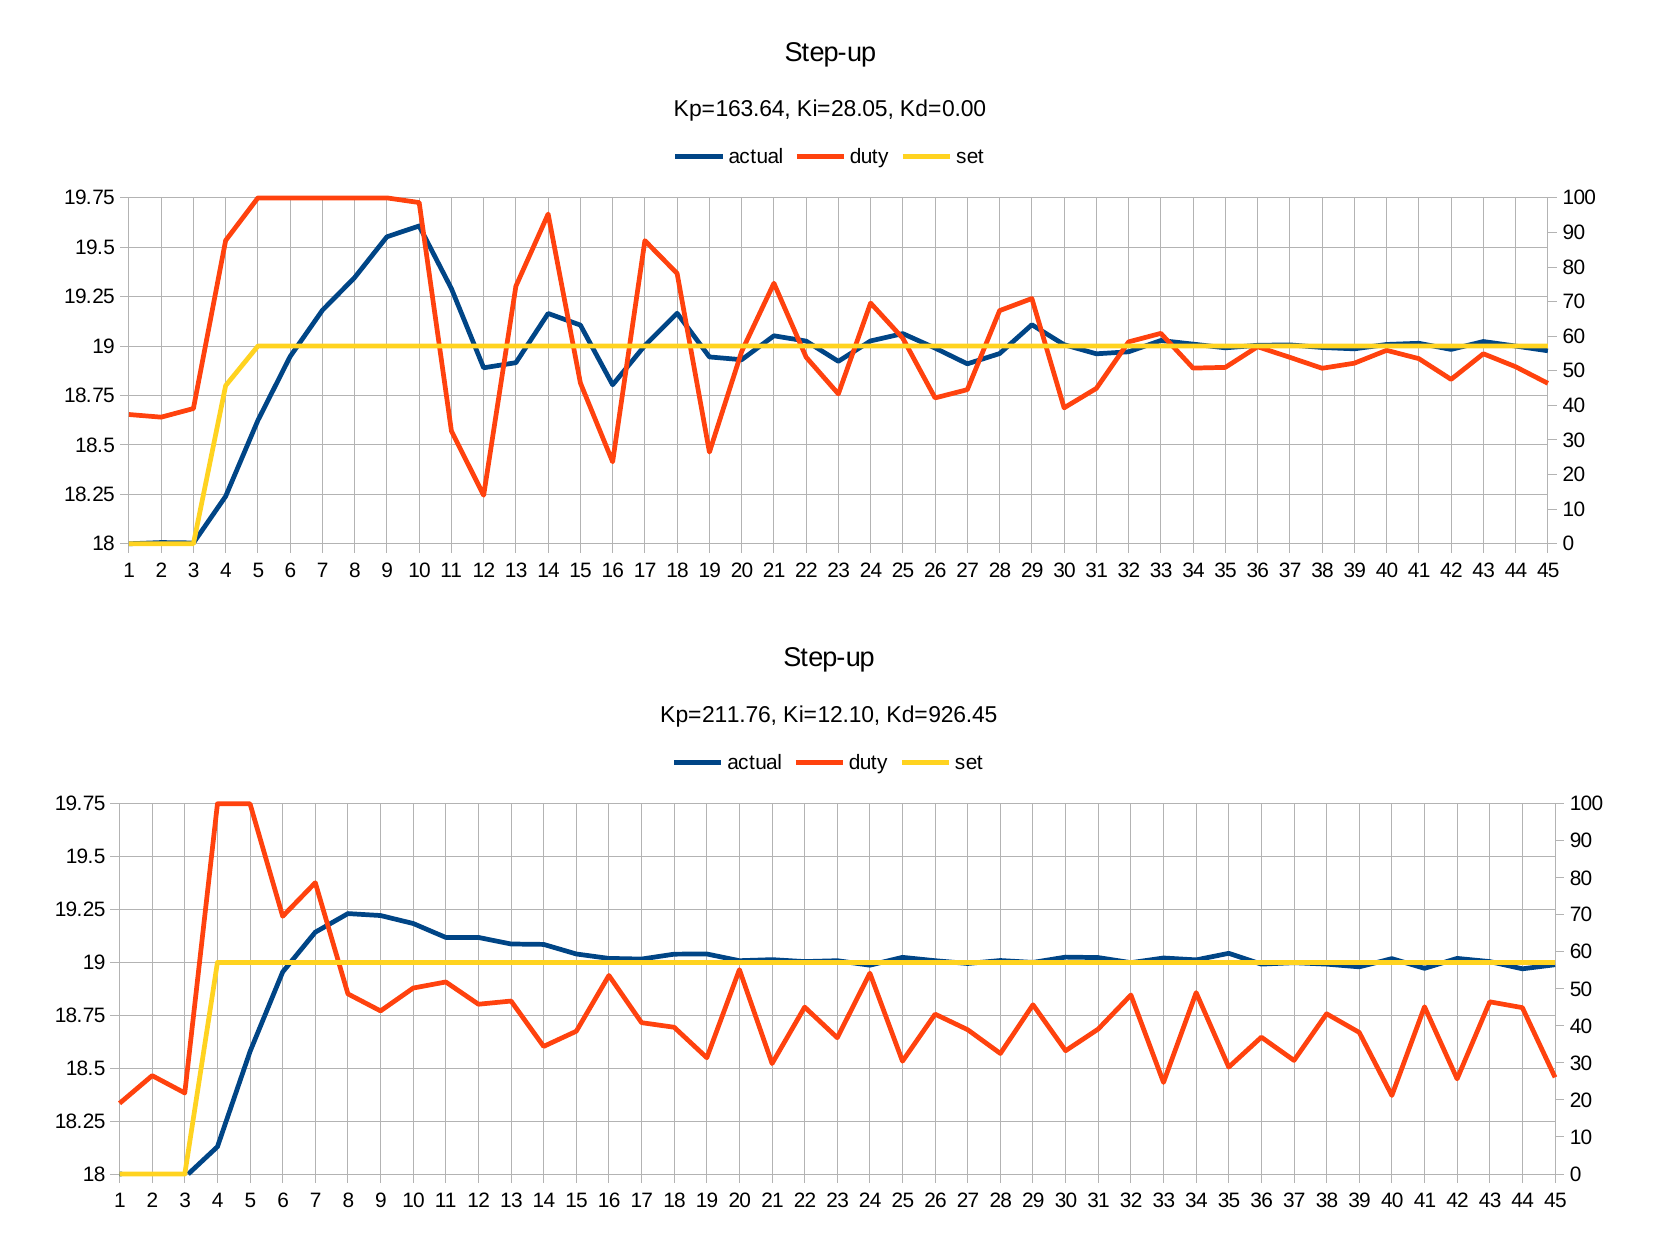

### Chart: Step-up
Kp=163.64, Ki=28.05, Kd=0.00
| Category | actual | set | duty |
|---|---|---|---|
| 1 | 18.0 | 18.0 | 37.36 |
| 2 | 18.006 | 18.0 | 36.59 |
| 3 | 18.004 | 18.0 | 39.09 |
| 4 | 18.24 | 18.8 | 87.69 |
| 5 | 18.624 | 19.0 | 100.0 |
| 6 | 18.947 | 19.0 | 100.0 |
| 7 | 19.181 | 19.0 | 100.0 |
| 8 | 19.347 | 19.0 | 100.0 |
| 9 | 19.553 | 19.0 | 100.0 |
| 10 | 19.608 | 19.0 | 98.65 |
| 11 | 19.291 | 19.0 | 32.61 |
| 12 | 18.89 | 19.0 | 14.01 |
| 13 | 18.916 | 19.0 | 74.48 |
| 14 | 19.165 | 19.0 | 95.33 |
| 15 | 19.106 | 19.0 | 46.47 |
| 16 | 18.804 | 19.0 | 23.67 |
| 17 | 19.003 | 19.0 | 87.64 |
| 18 | 19.166 | 19.0 | 78.16 |
| 19 | 18.945 | 19.0 | 26.48 |
| 20 | 18.931 | 19.0 | 55.57 |
| 21 | 19.052 | 19.0 | 75.32 |
| 22 | 19.025 | 19.0 | 53.92 |
| 23 | 18.923 | 19.0 | 43.31 |
| 24 | 19.026 | 19.0 | 69.58 |
| 25 | 19.063 | 19.0 | 59.39 |
| 26 | 18.99 | 19.0 | 42.16 |
| 27 | 18.91 | 19.0 | 44.54 |
| 28 | 18.962 | 19.0 | 67.38 |
| 29 | 19.108 | 19.0 | 70.9 |
| 30 | 19.007 | 19.0 | 39.28 |
| 31 | 18.961 | 19.0 | 44.91 |
| 32 | 18.971 | 19.0 | 58.35 |
| 33 | 19.028 | 19.0 | 60.81 |
| 34 | 19.01 | 19.0 | 50.78 |
| 35 | 18.991 | 19.0 | 50.98 |
| 36 | 19.004 | 19.0 | 56.96 |
| 37 | 19.006 | 19.0 | 53.89 |
| 38 | 18.993 | 19.0 | 50.72 |
| 39 | 18.986 | 19.0 | 52.19 |
| 40 | 19.008 | 19.0 | 55.91 |
| 41 | 19.014 | 19.0 | 53.5 |
| 42 | 18.983 | 19.0 | 47.51 |
| 43 | 19.023 | 19.0 | 54.92 |
| 44 | 19.0 | 19.0 | 51.17 |
| 45 | 18.976 | 19.0 | 46.38 |
### Chart: Step-up
Kp=211.76, Ki=12.10, Kd=926.45
| Category | actual | set | duty |
|---|---|---|---|
| 1 | 18.001 | 18.0 | 19.09 |
| 2 | 17.987 | 18.0 | 26.58 |
| 3 | 17.985 | 18.0 | 21.9 |
| 4 | 18.129 | 19.0 | 100.0 |
| 5 | 18.579 | 19.0 | 100.0 |
| 6 | 18.955 | 19.0 | 69.62 |
| 7 | 19.143 | 19.0 | 78.69 |
| 8 | 19.231 | 19.0 | 48.64 |
| 9 | 19.222 | 19.0 | 44.05 |
| 10 | 19.184 | 19.0 | 50.22 |
| 11 | 19.118 | 19.0 | 51.87 |
| 12 | 19.118 | 19.0 | 45.86 |
| 13 | 19.087 | 19.0 | 46.72 |
| 14 | 19.085 | 19.0 | 34.47 |
| 15 | 19.04 | 19.0 | 38.56 |
| 16 | 19.019 | 19.0 | 53.62 |
| 17 | 19.016 | 19.0 | 40.88 |
| 18 | 19.039 | 19.0 | 39.64 |
| 19 | 19.04 | 19.0 | 31.4 |
| 20 | 19.008 | 19.0 | 55.2 |
| 21 | 19.013 | 19.0 | 29.84 |
| 22 | 19.004 | 19.0 | 45.08 |
| 23 | 19.008 | 19.0 | 36.82 |
| 24 | 18.987 | 19.0 | 54.24 |
| 25 | 19.024 | 19.0 | 30.46 |
| 26 | 19.008 | 19.0 | 43.17 |
| 27 | 18.995 | 19.0 | 38.97 |
| 28 | 19.009 | 19.0 | 32.56 |
| 29 | 19.0 | 19.0 | 45.71 |
| 30 | 19.025 | 19.0 | 33.31 |
| 31 | 19.023 | 19.0 | 39.15 |
| 32 | 18.999 | 19.0 | 48.34 |
| 33 | 19.021 | 19.0 | 24.74 |
| 34 | 19.012 | 19.0 | 49.0 |
| 35 | 19.043 | 19.0 | 28.87 |
| 36 | 18.992 | 19.0 | 36.96 |
| 37 | 18.999 | 19.0 | 30.69 |
| 38 | 18.992 | 19.0 | 43.27 |
| 39 | 18.979 | 19.0 | 38.23 |
| 40 | 19.018 | 19.0 | 21.22 |
| 41 | 18.972 | 19.0 | 45.17 |
| 42 | 19.019 | 19.0 | 25.69 |
| 43 | 19.004 | 19.0 | 46.51 |
| 44 | 18.97 | 19.0 | 44.93 |
| 45 | 18.989 | 19.0 | 26.12 |